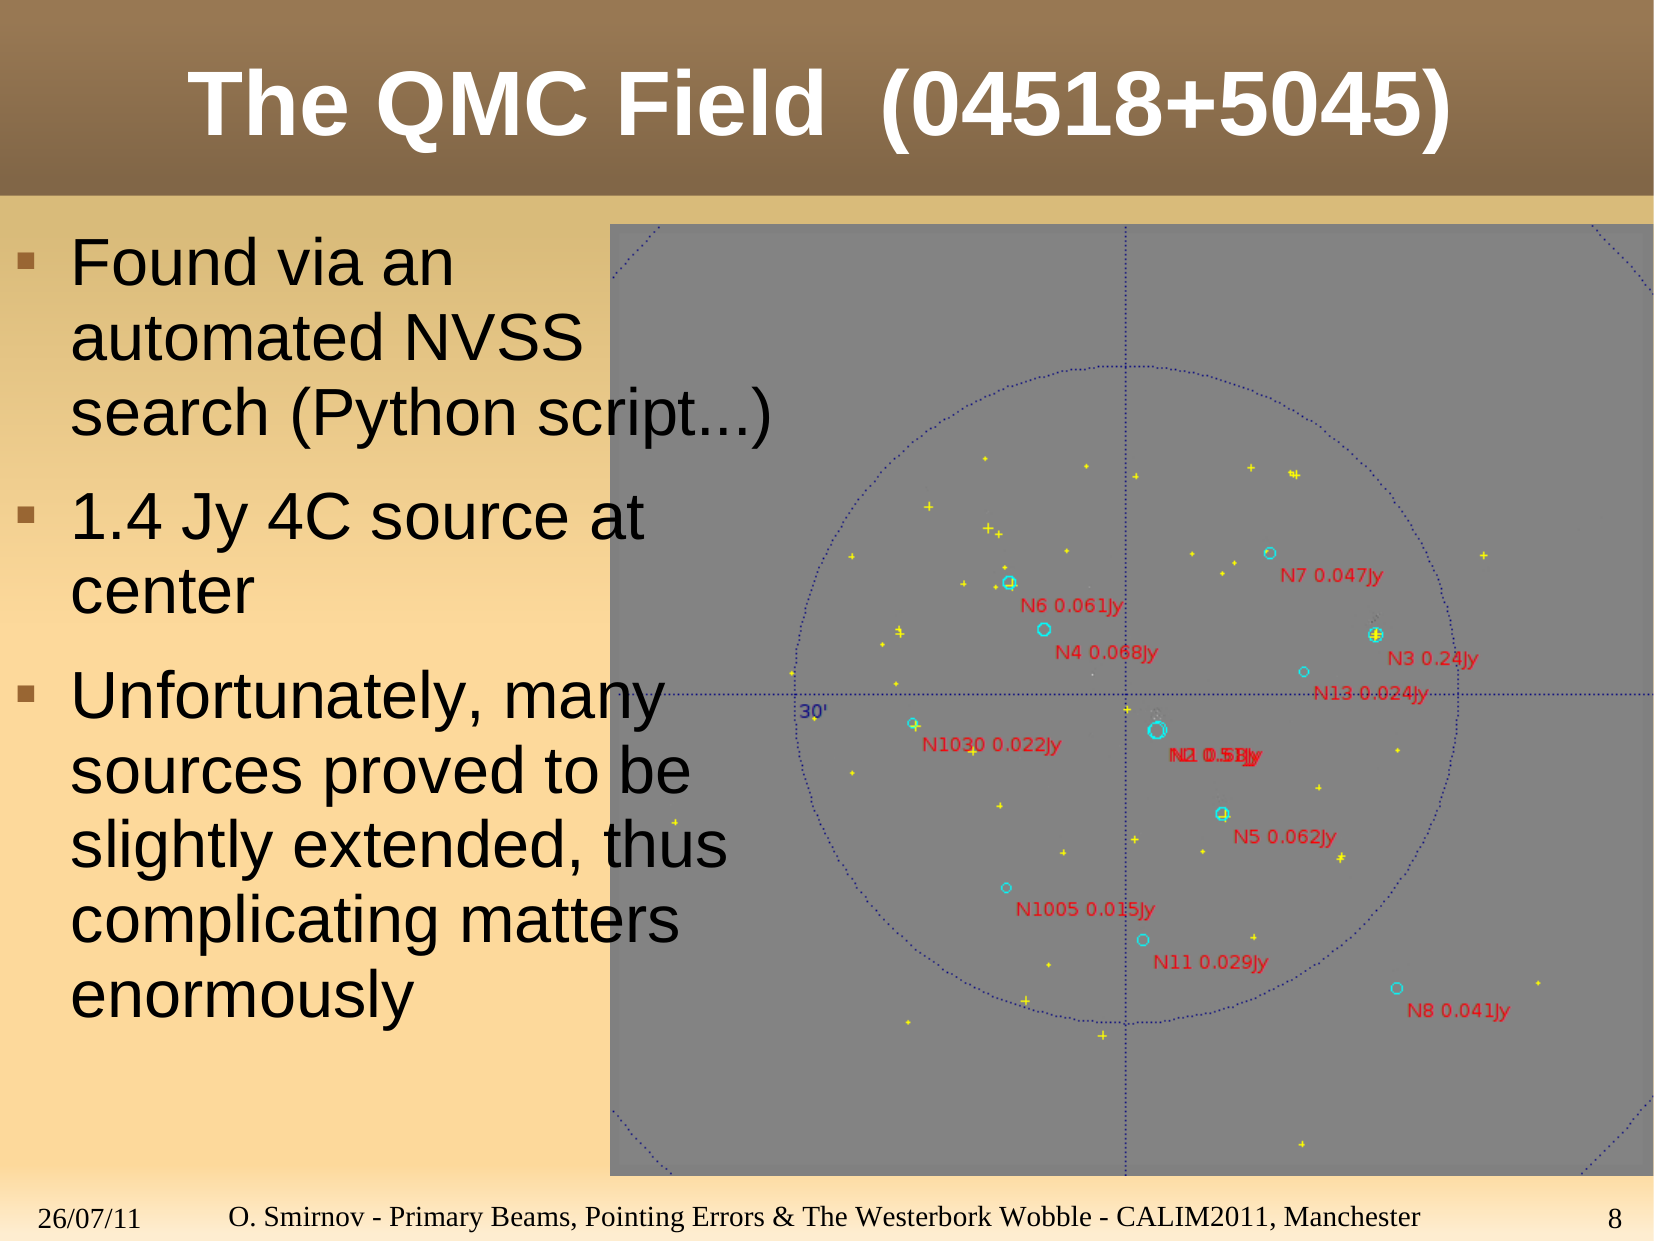

# The QMC Field (04518+5045)
Found via an automated NVSS search (Python script...)
1.4 Jy 4C source at center
Unfortunately, many sources proved to be slightly extended, thus complicating matters enormously
O. Smirnov - Primary Beams, Pointing Errors & The Westerbork Wobble - CALIM2011, Manchester
26/07/11
8